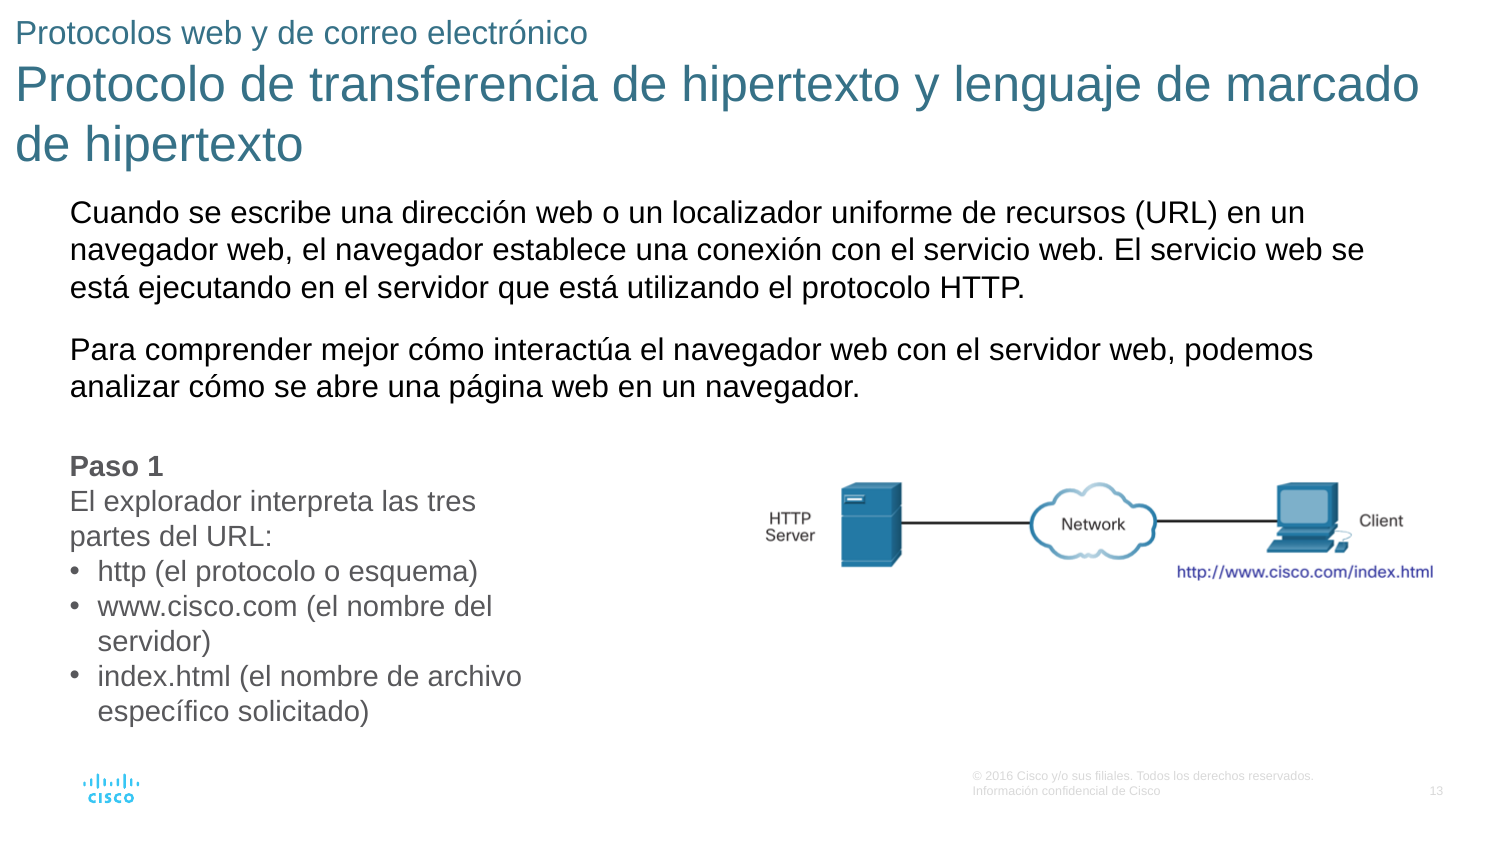

# Protocolos web y de correo electrónico Protocolo de transferencia de hipertexto y lenguaje de marcado de hipertexto
Cuando se escribe una dirección web o un localizador uniforme de recursos (URL) en un navegador web, el navegador establece una conexión con el servicio web. El servicio web se está ejecutando en el servidor que está utilizando el protocolo HTTP.
Para comprender mejor cómo interactúa el navegador web con el servidor web, podemos analizar cómo se abre una página web en un navegador.
Paso 1
El explorador interpreta las tres partes del URL:
http (el protocolo o esquema)
www.cisco.com (el nombre del servidor)
index.html (el nombre de archivo específico solicitado)